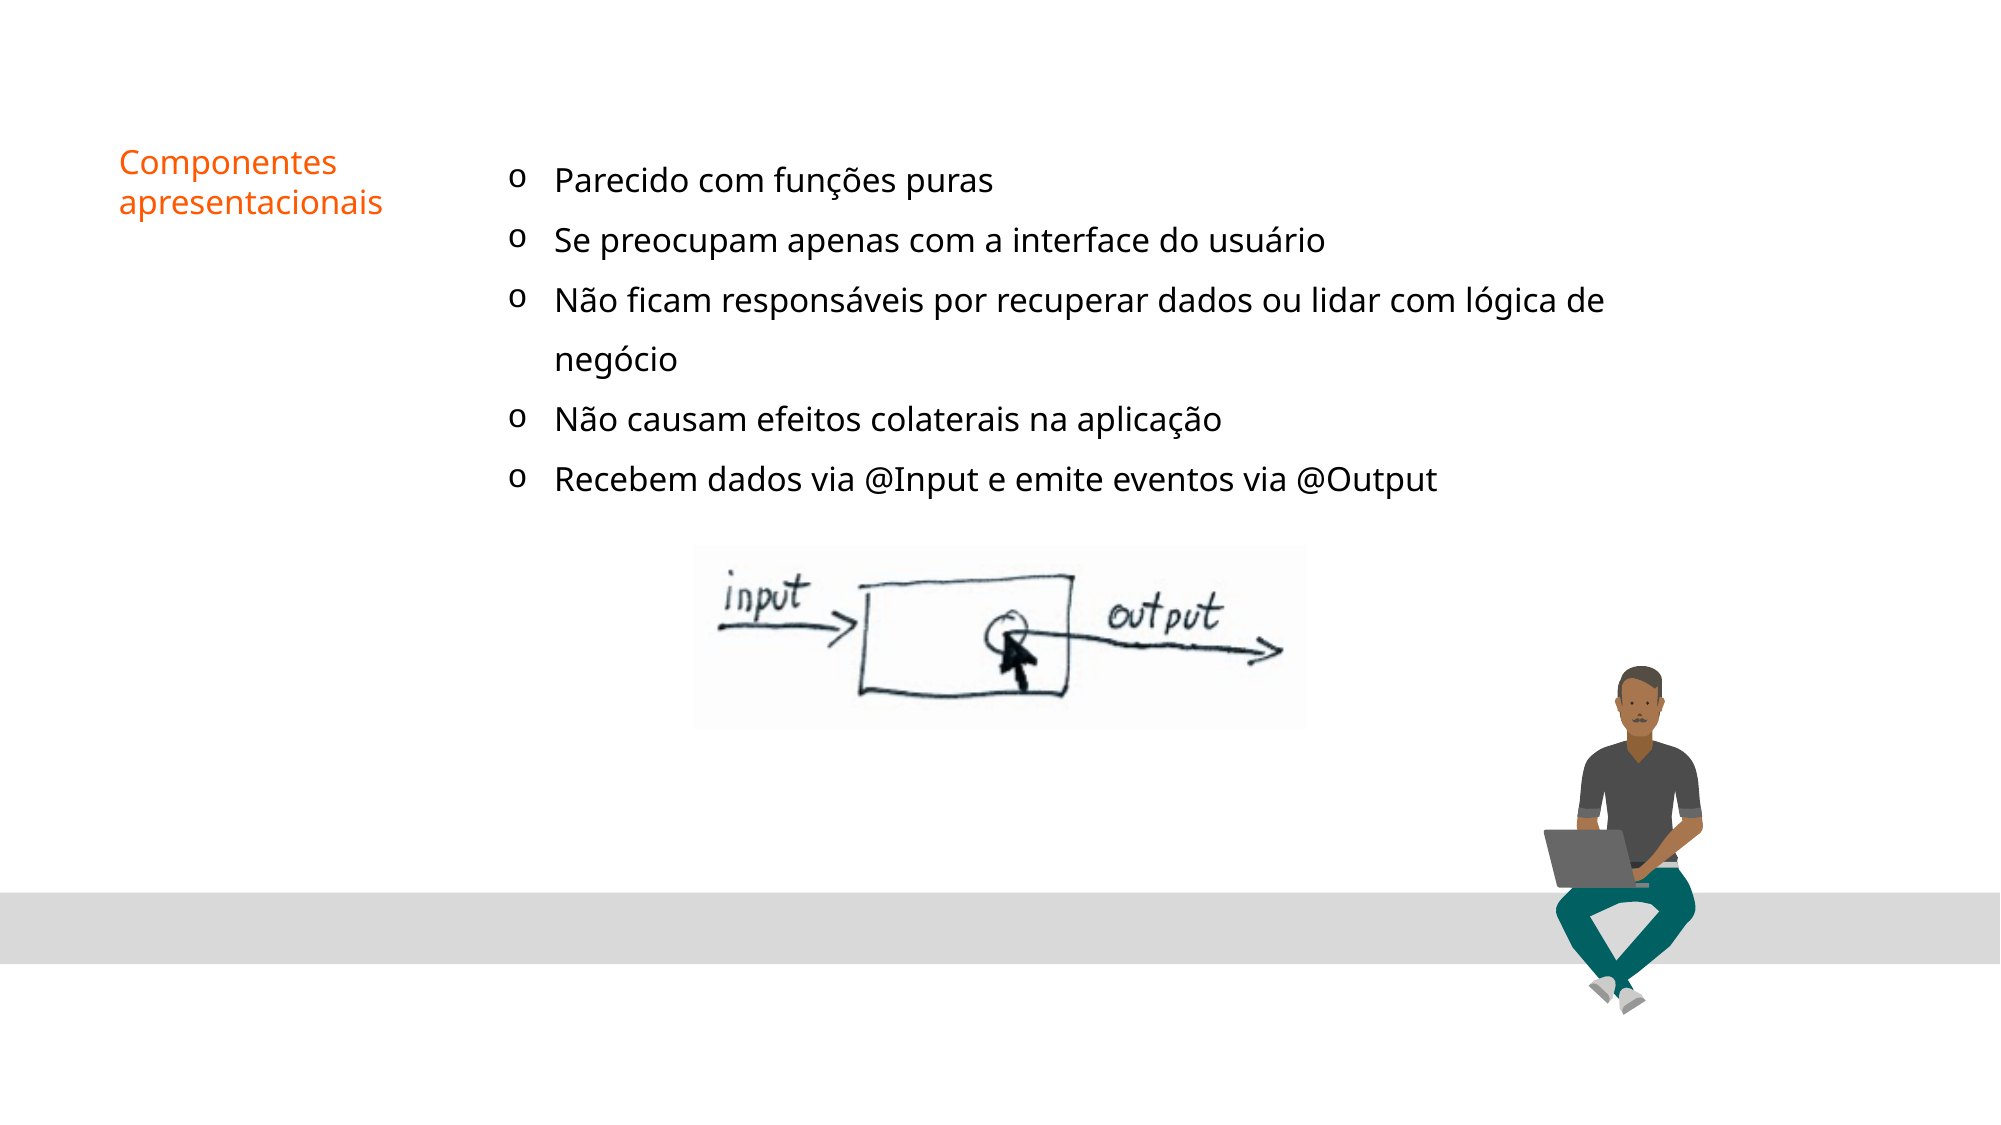

Parecido com funções puras
Se preocupam apenas com a interface do usuário
Não ficam responsáveis por recuperar dados ou lidar com lógica de negócio
Não causam efeitos colaterais na aplicação
Recebem dados via @Input e emite eventos via @Output
Componentes
apresentacionais